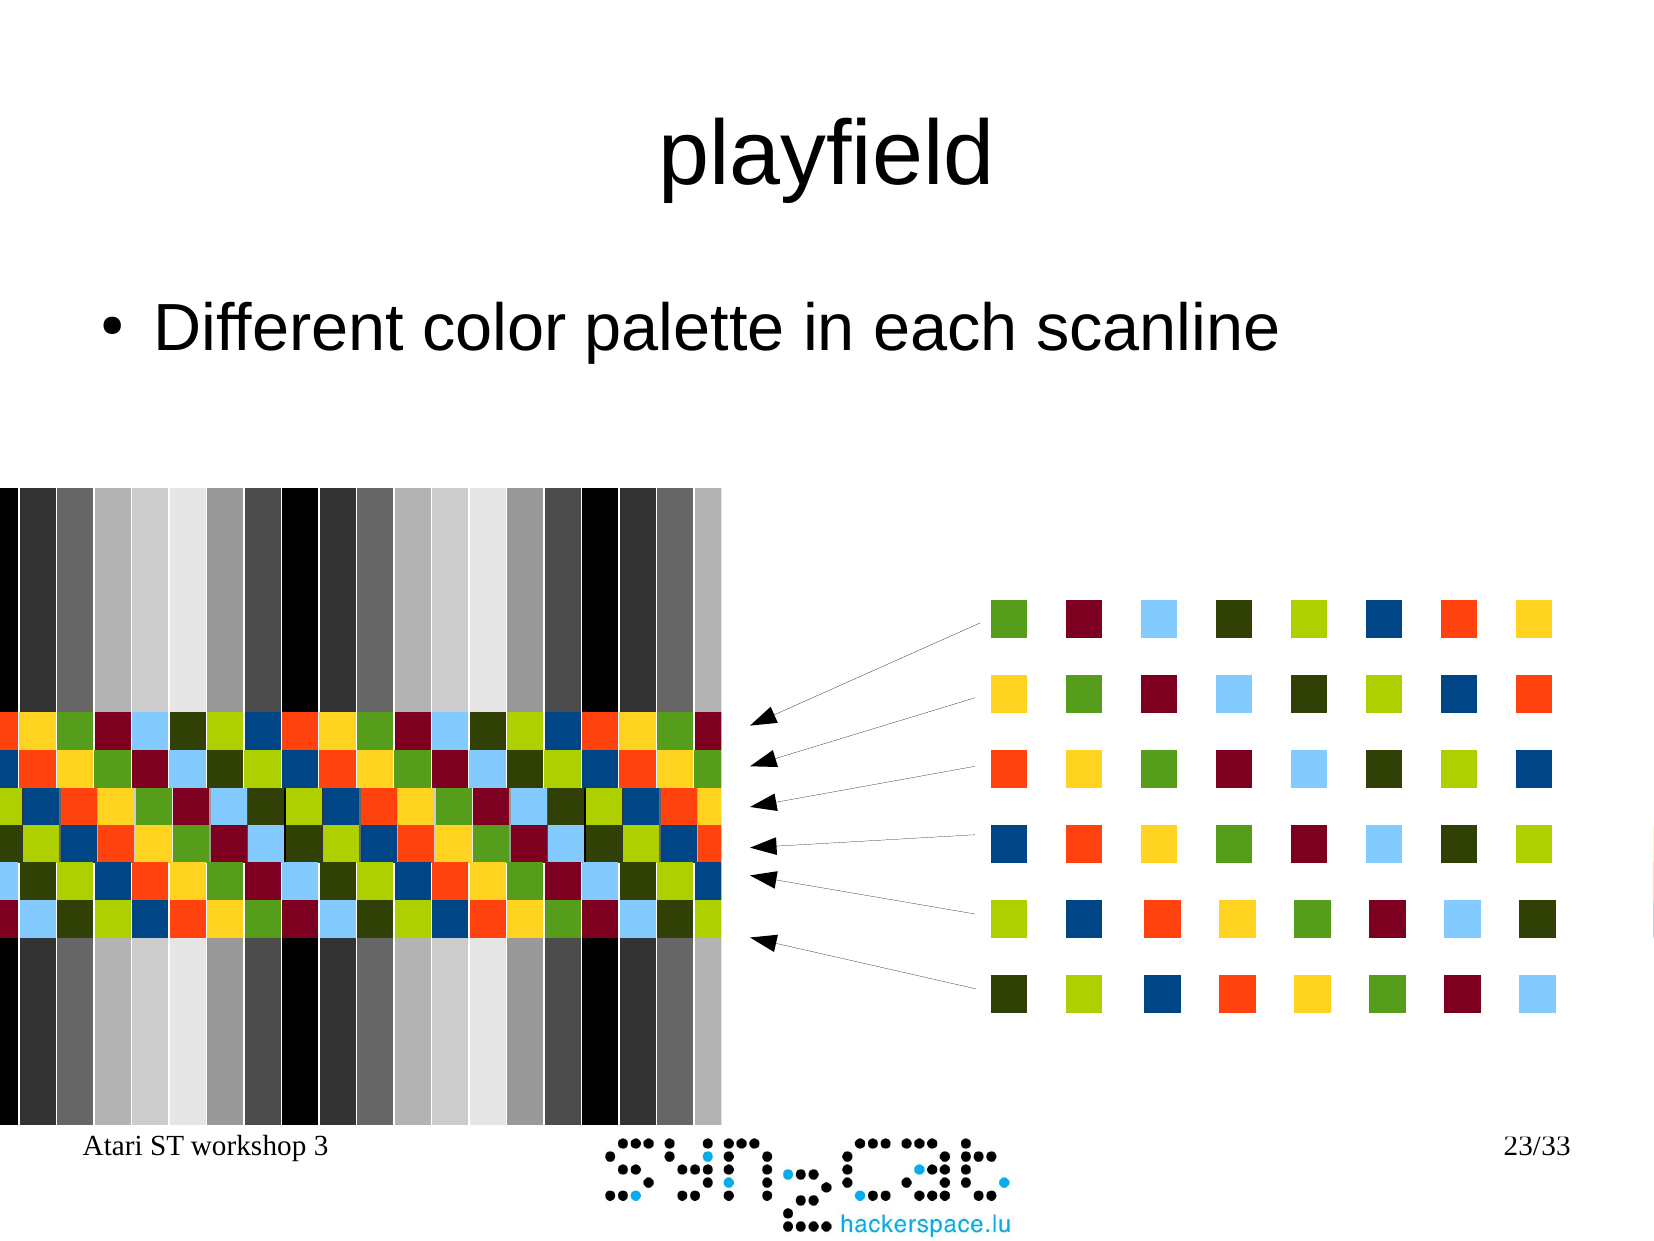

# playfield
Different color palette in each scanline
23